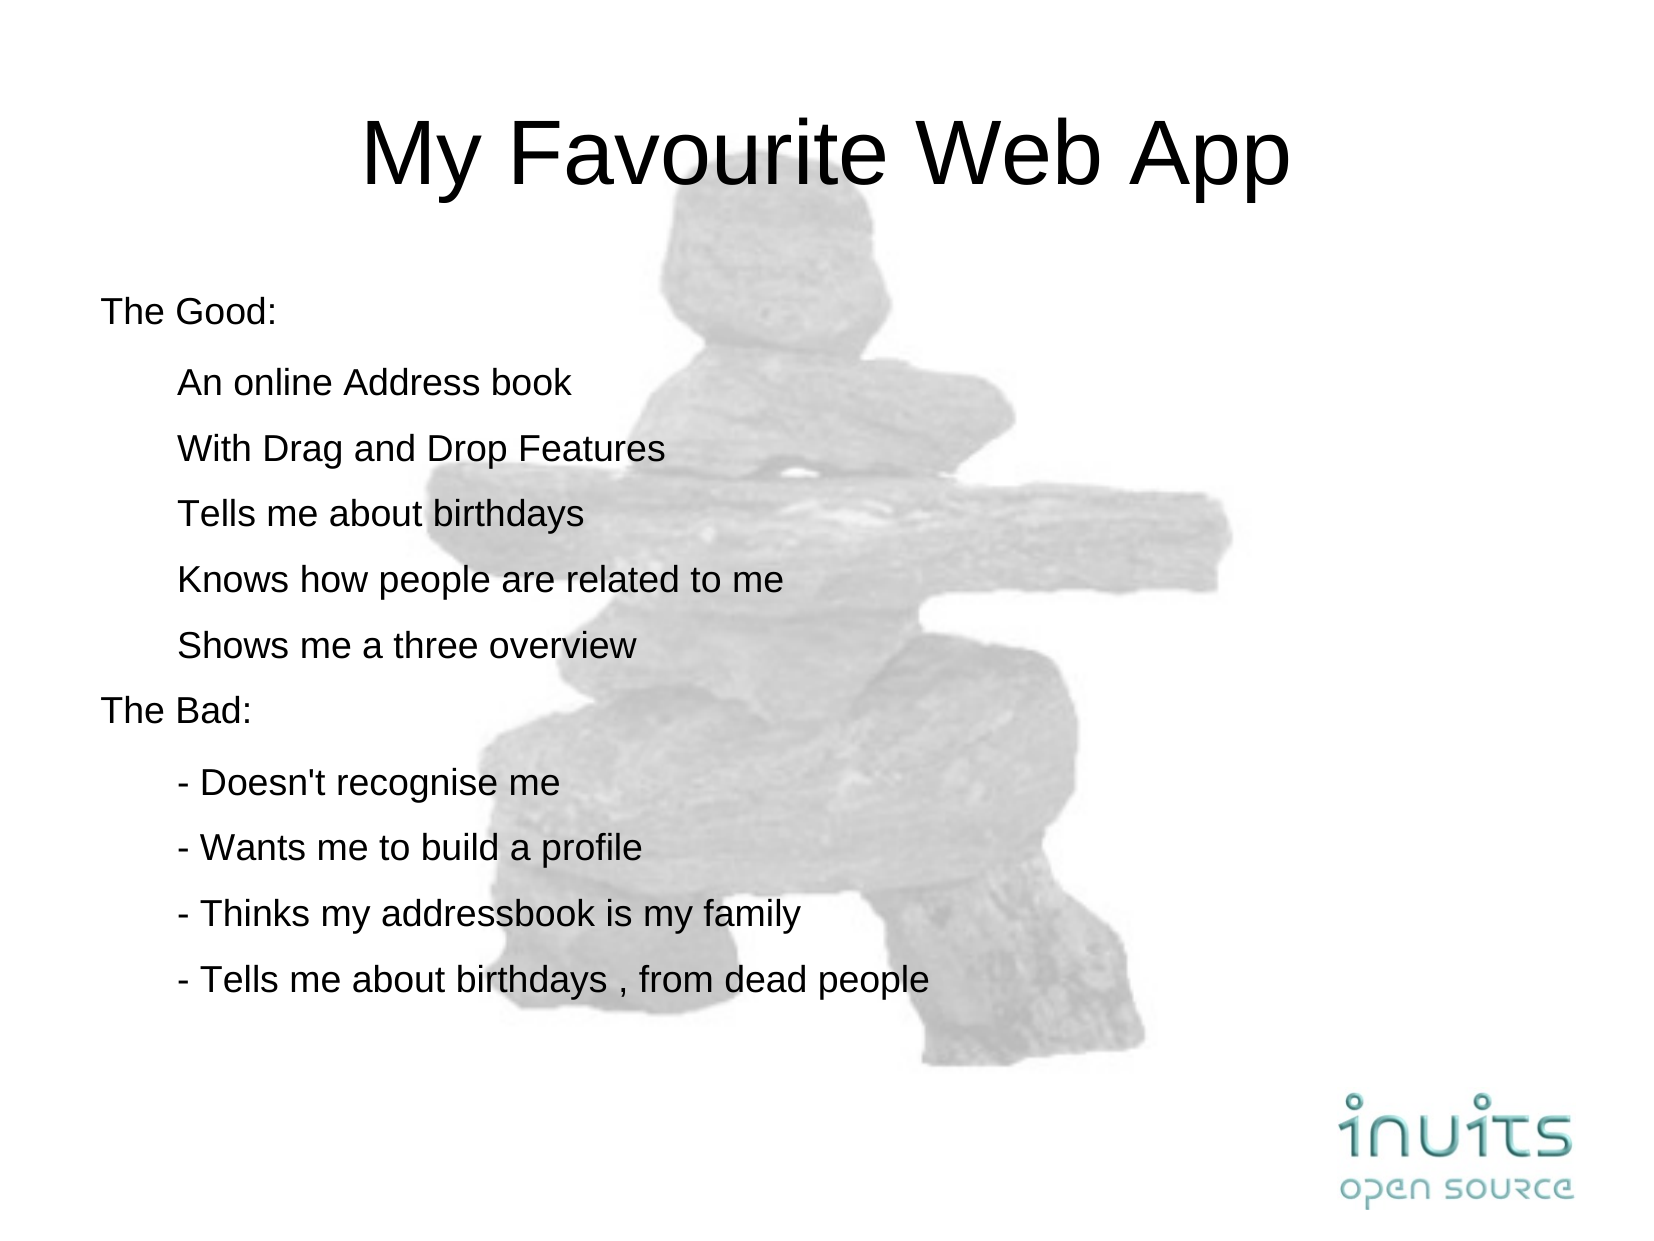

# My Favourite Web App
The Good:
An online Address book
With Drag and Drop Features
Tells me about birthdays
Knows how people are related to me
Shows me a three overview
The Bad:
- Doesn't recognise me
- Wants me to build a profile
- Thinks my addressbook is my family
- Tells me about birthdays , from dead people